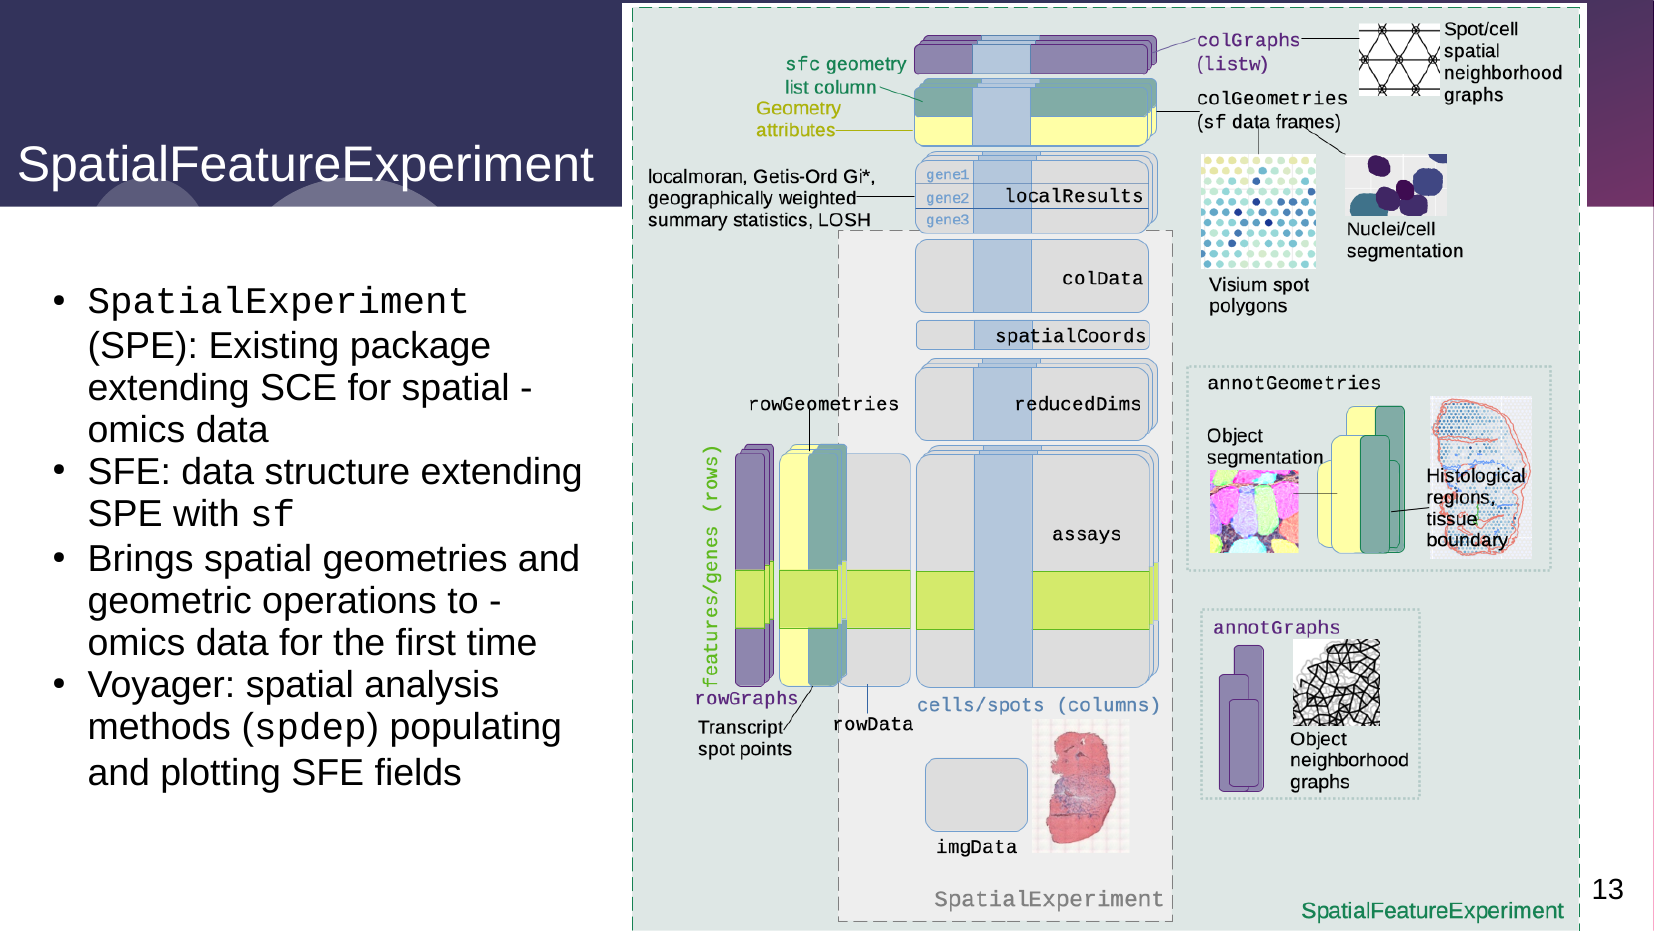

# SpatialFeatureExperiment
SpatialExperiment (SPE): Existing package extending SCE for spatial -omics data
SFE: data structure extending SPE with sf
Brings spatial geometries and geometric operations to -omics data for the first time
Voyager: spatial analysis methods (spdep) populating and plotting SFE fields